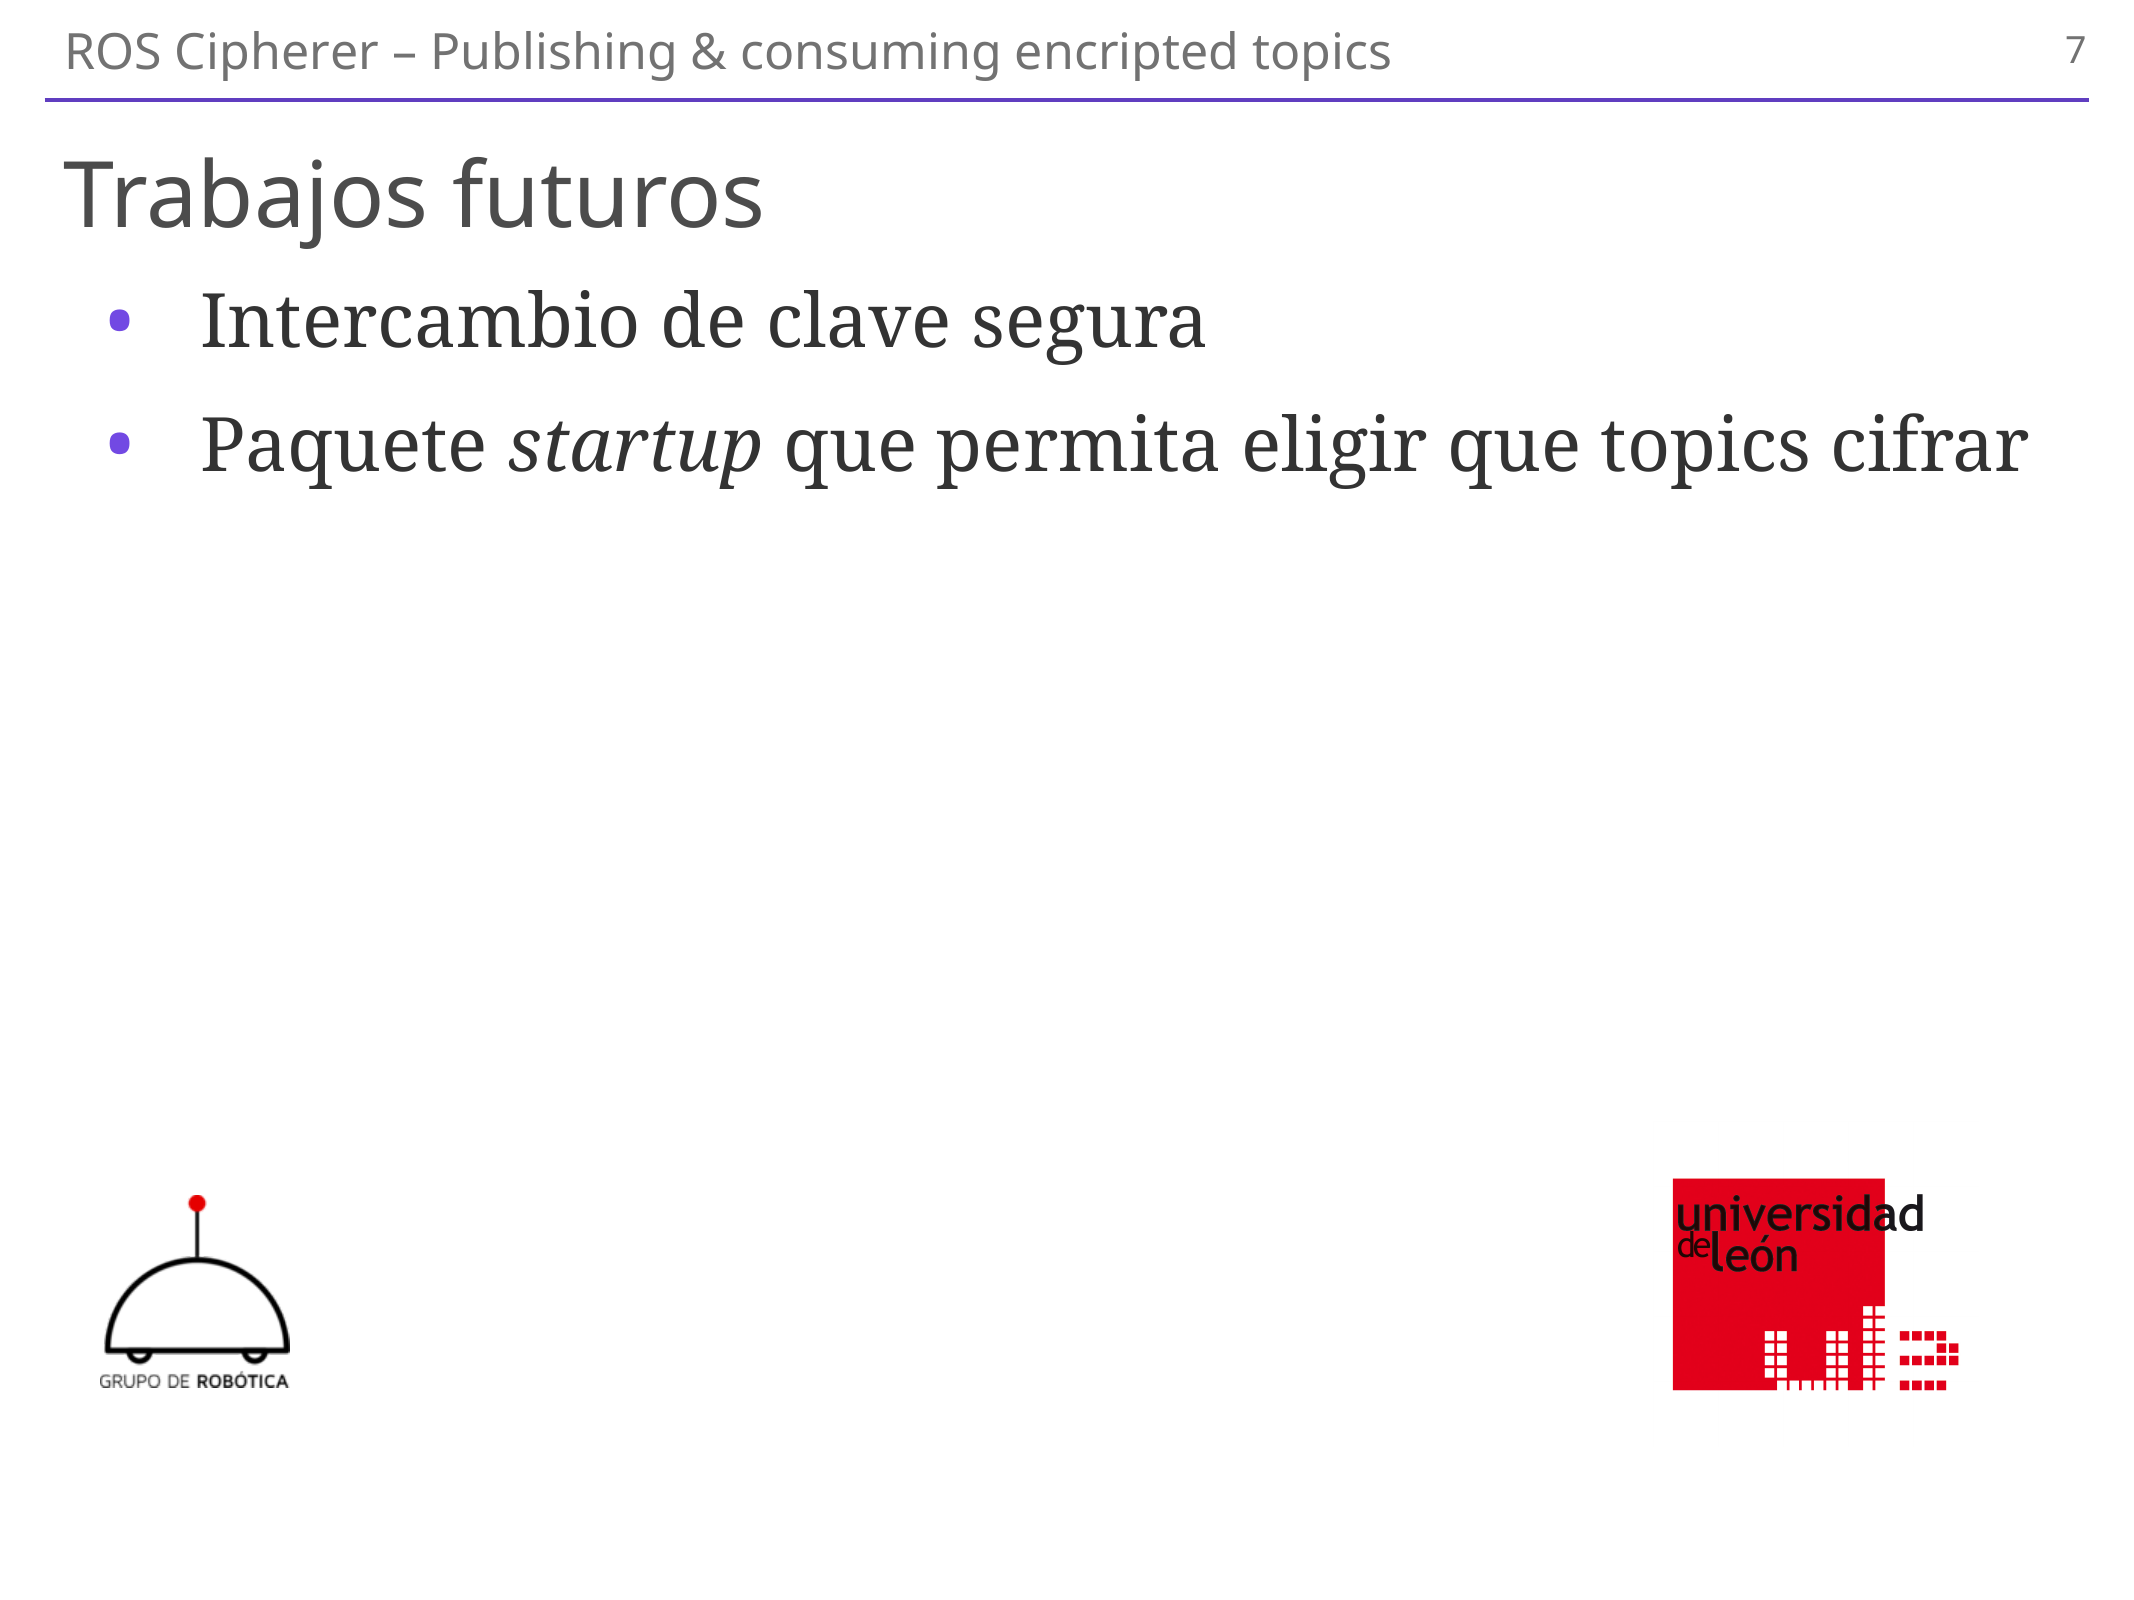

ROS Cipherer – Publishing & consuming encripted topics
7
# Trabajos futuros
Intercambio de clave segura
Paquete startup que permita eligir que topics cifrar